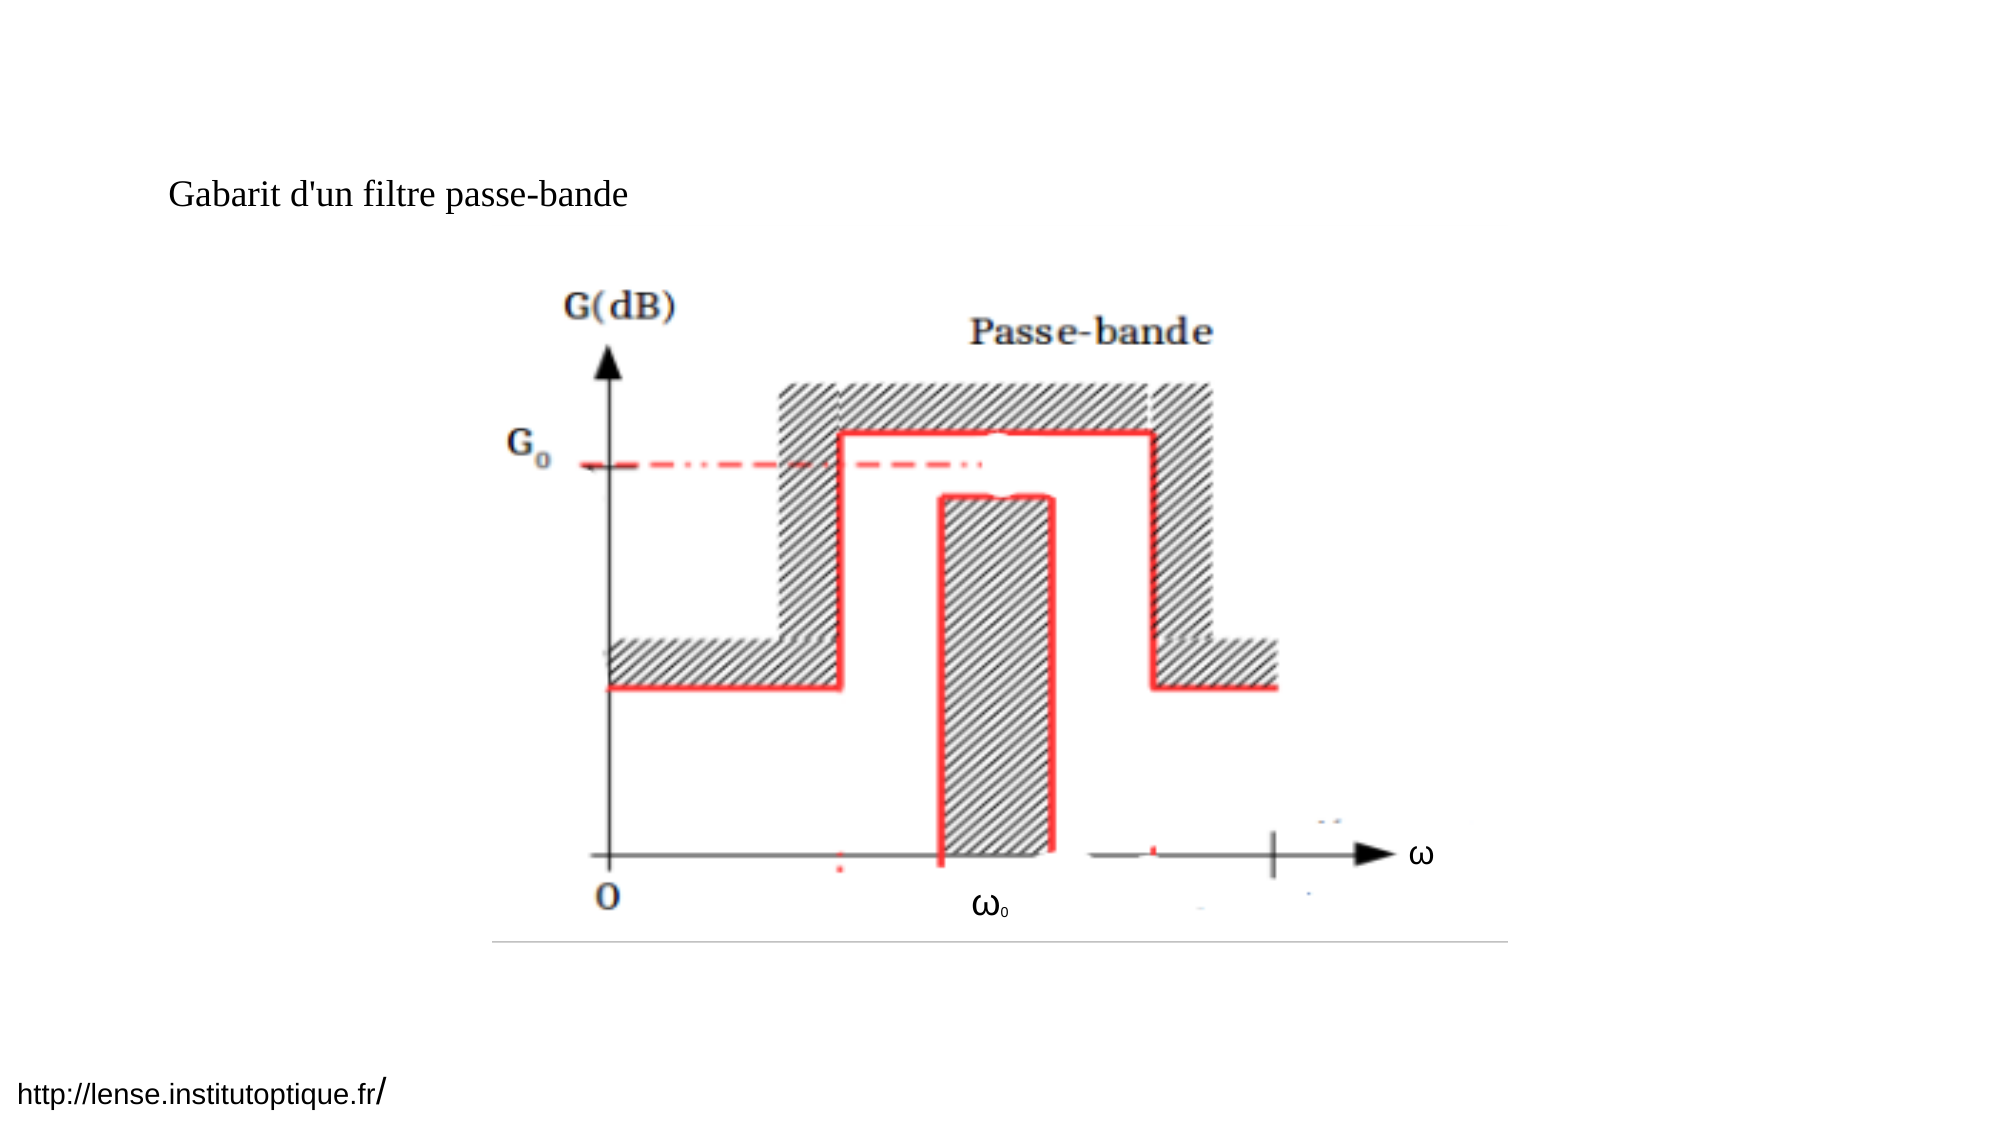

Gabarit d'un filtre passe-bande
ω
ω0
http://lense.institutoptique.fr/